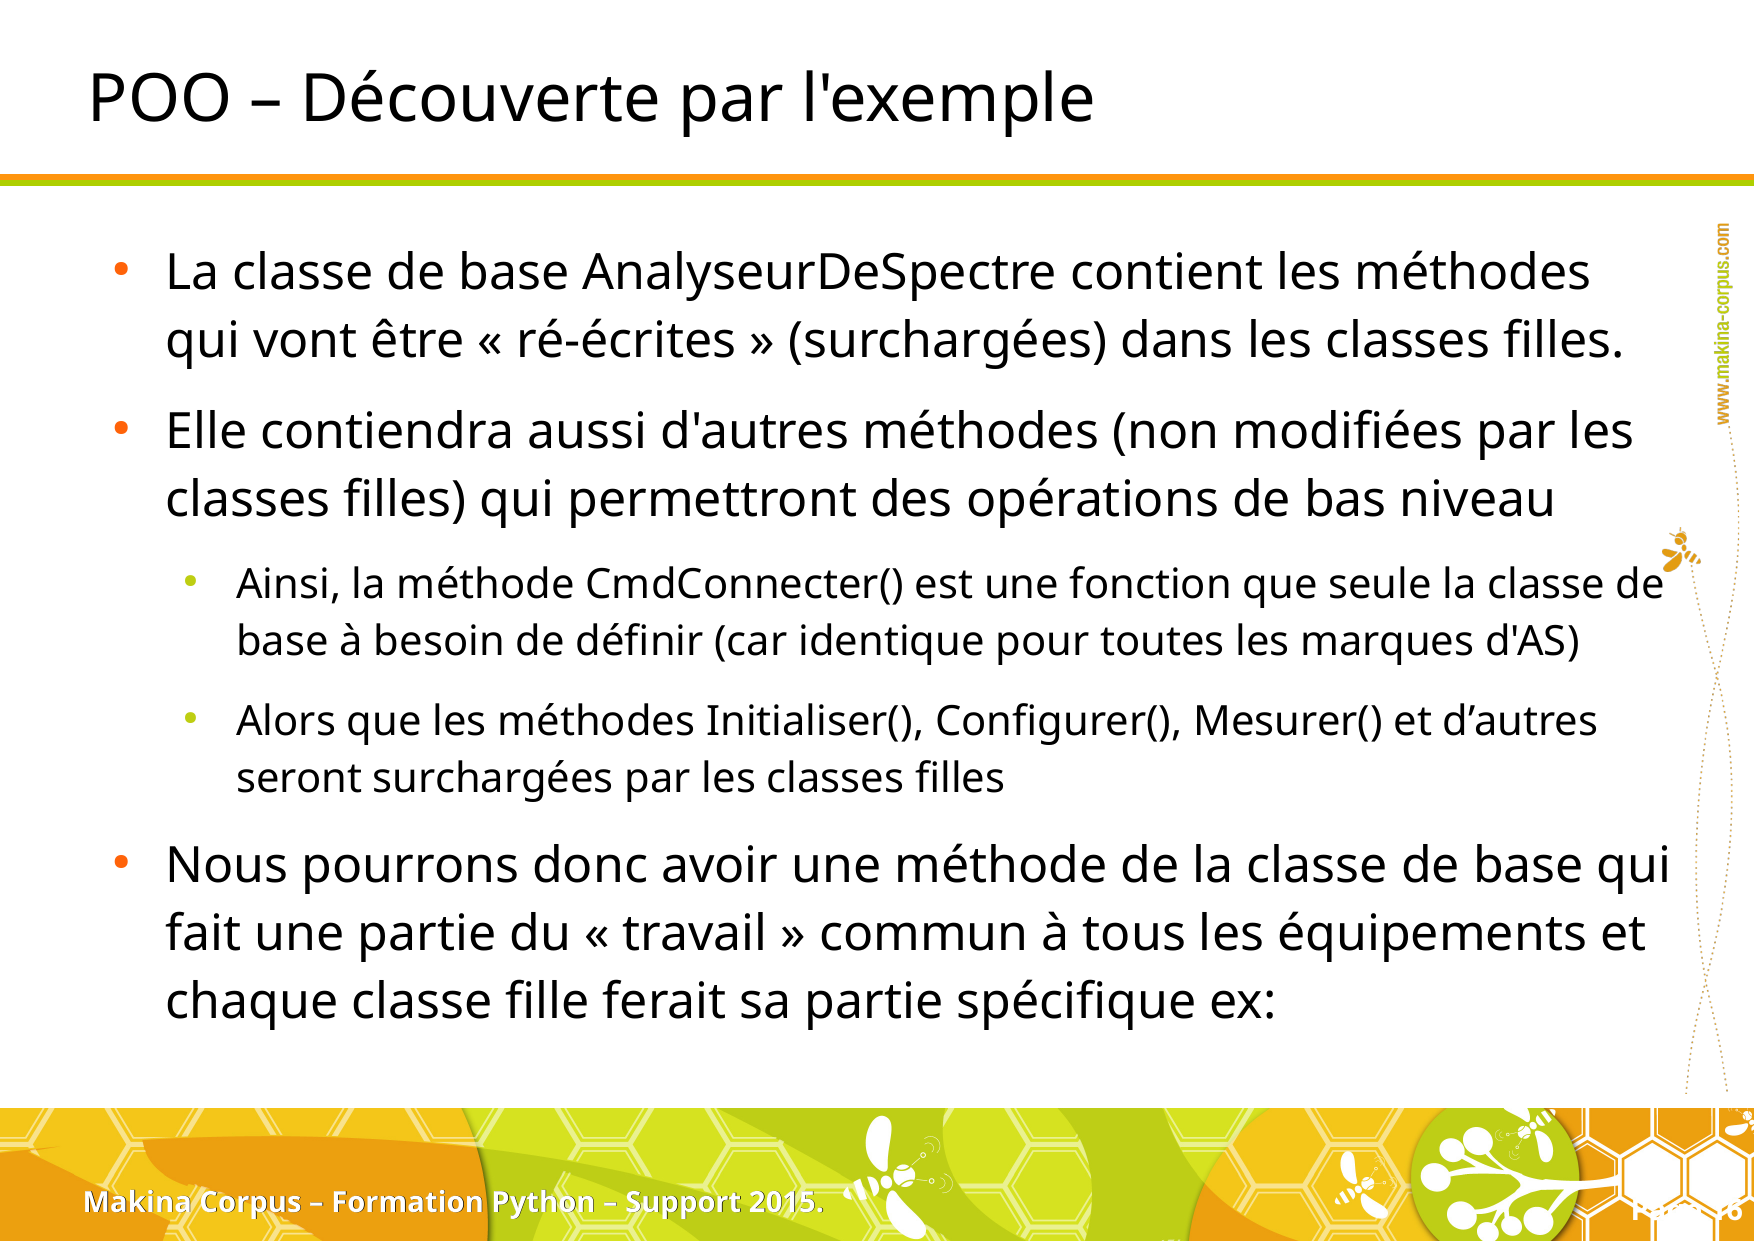

# POO – Découverte par l'exemple
La classe de base AnalyseurDeSpectre contient les méthodes qui vont être « ré-écrites » (surchargées) dans les classes filles.
Elle contiendra aussi d'autres méthodes (non modifiées par les classes filles) qui permettront des opérations de bas niveau
Ainsi, la méthode CmdConnecter() est une fonction que seule la classe de base à besoin de définir (car identique pour toutes les marques d'AS)
Alors que les méthodes Initialiser(), Configurer(), Mesurer() et d’autres seront surchargées par les classes filles
Nous pourrons donc avoir une méthode de la classe de base qui fait une partie du « travail » commun à tous les équipements et chaque classe fille ferait sa partie spécifique ex:
tesg
16